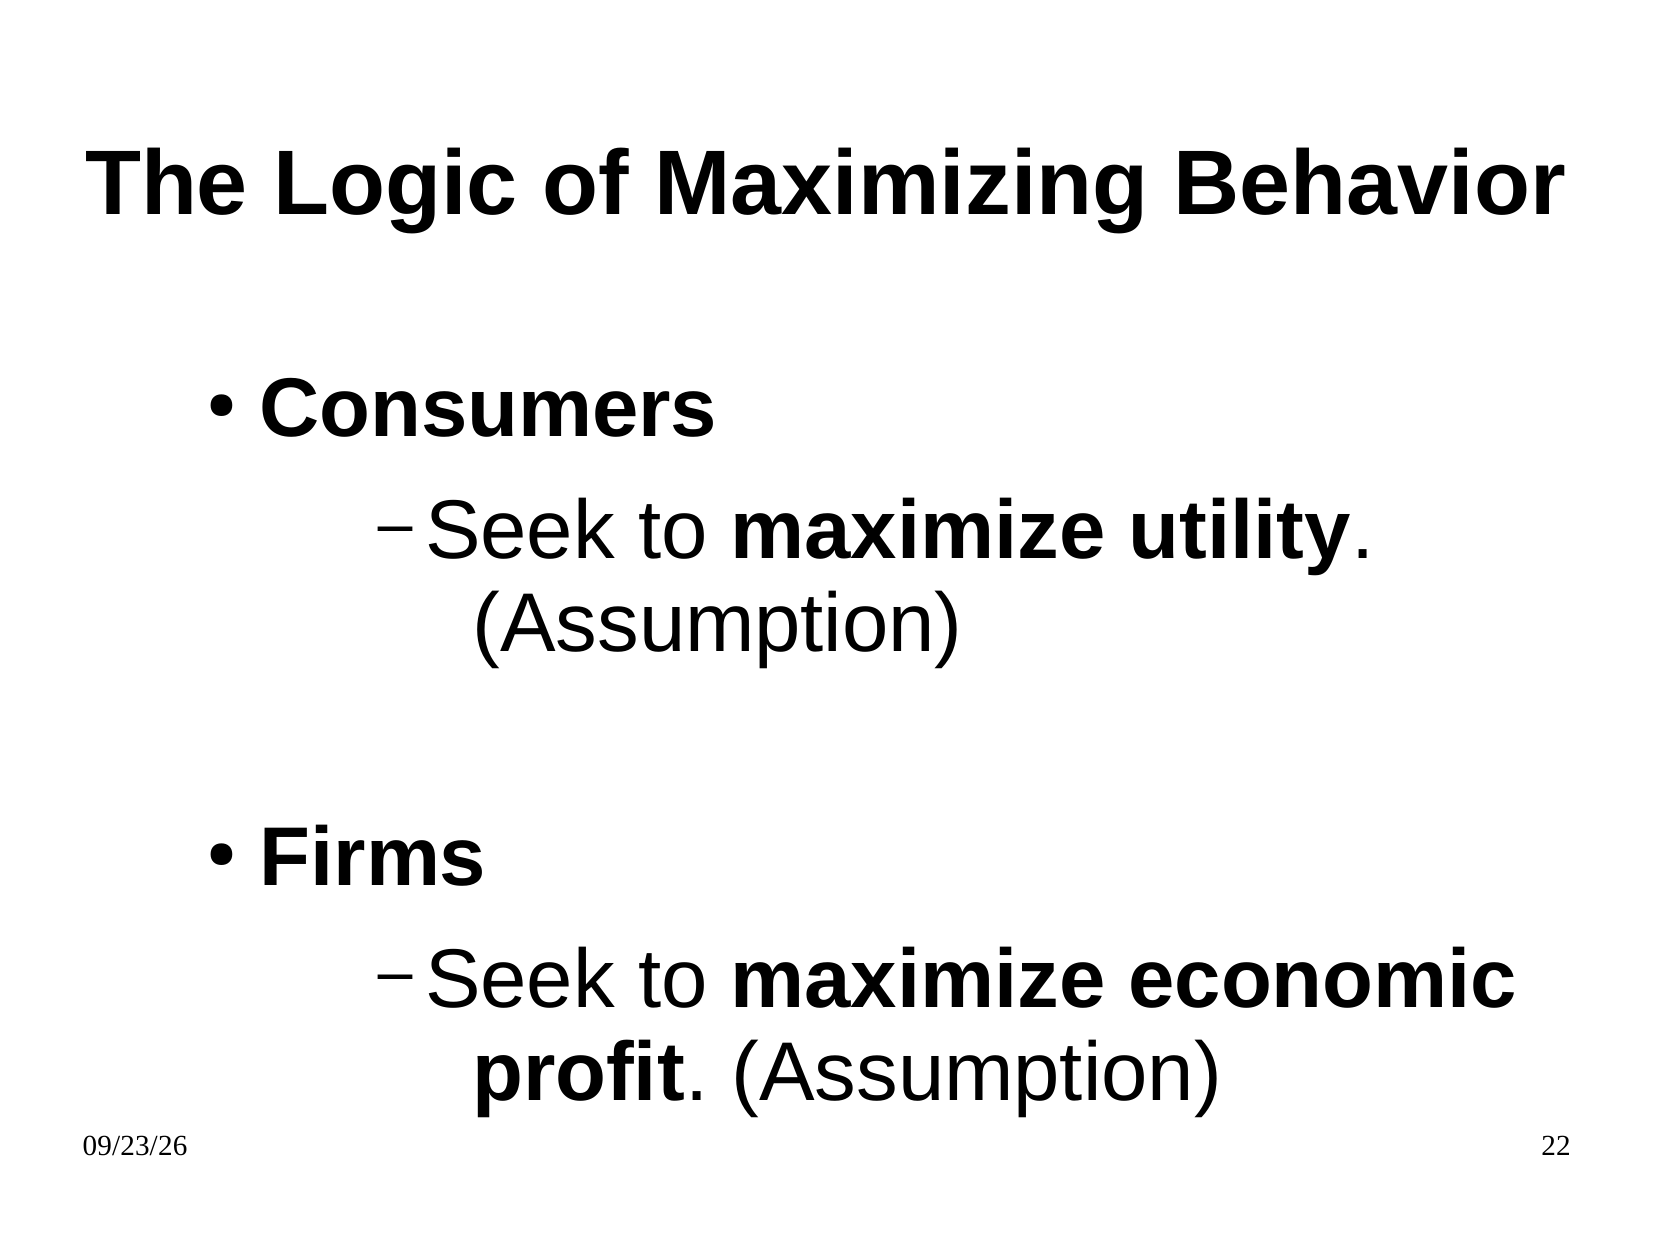

# The Logic of Maximizing Behavior
Consumers
Seek to maximize utility. (Assumption)
Firms
Seek to maximize economic profit. (Assumption)
22